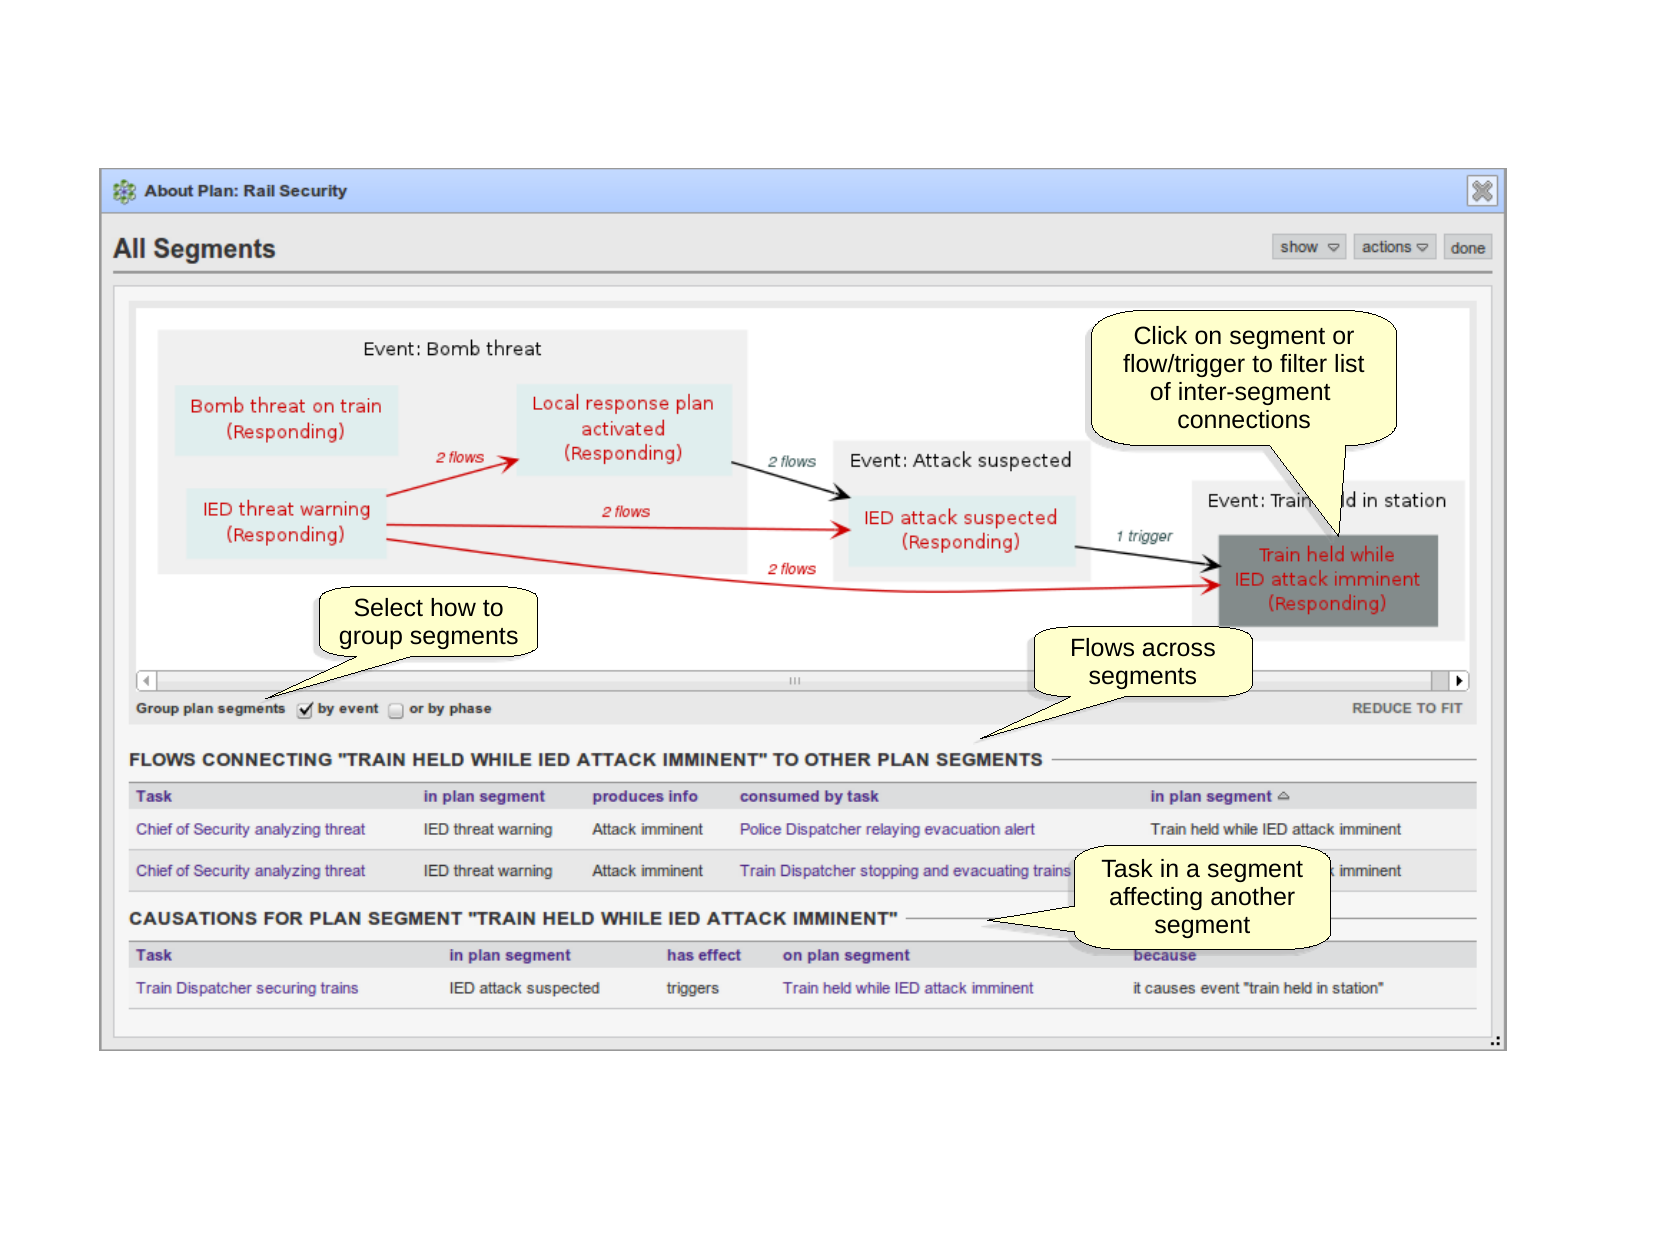

Click on segment or flow/trigger to filter list of inter-segment connections
Select how to group segments
Flows across segments
Task in a segment affecting another segment